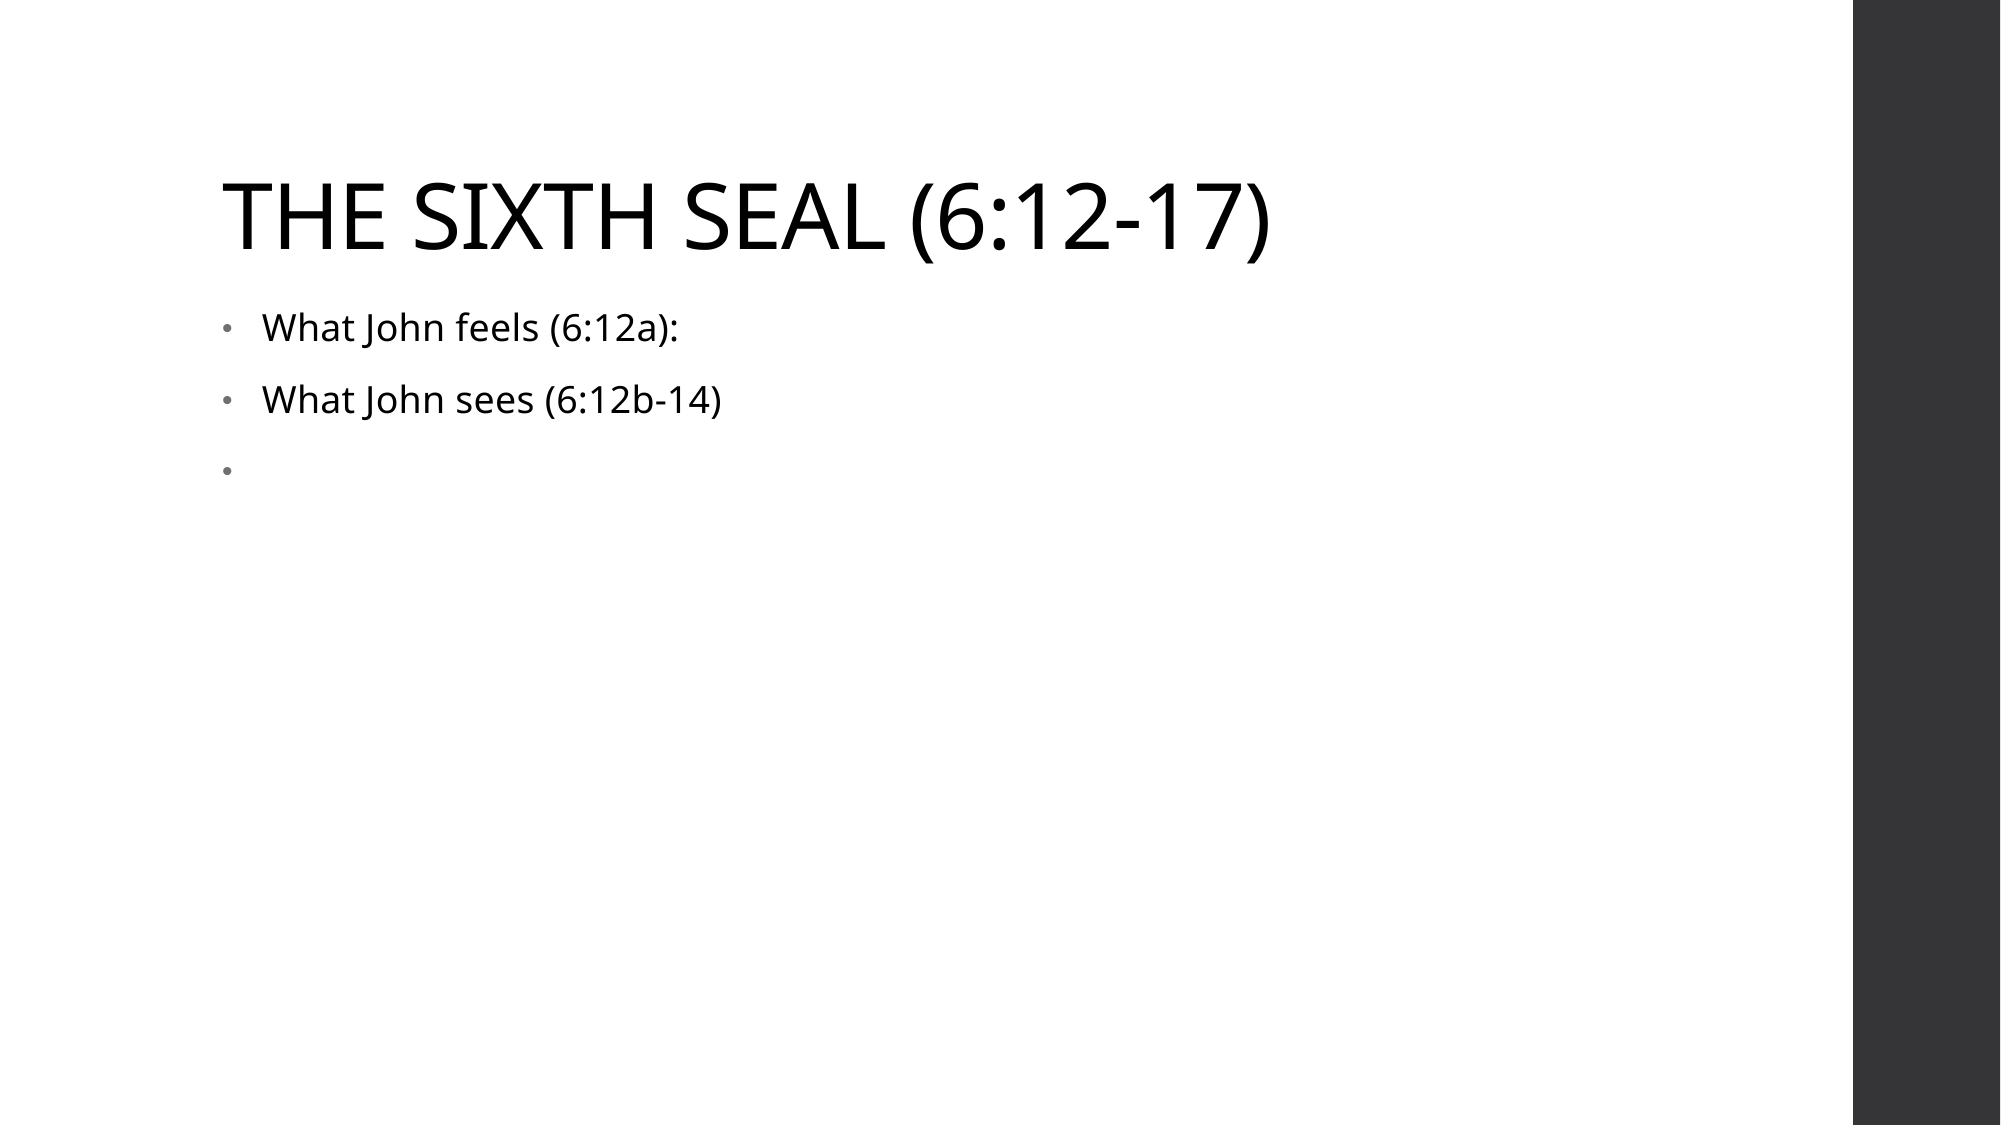

# THE SIXTH SEAL (6:12-17)
 What John feels (6:12a):
 What John sees (6:12b-14)